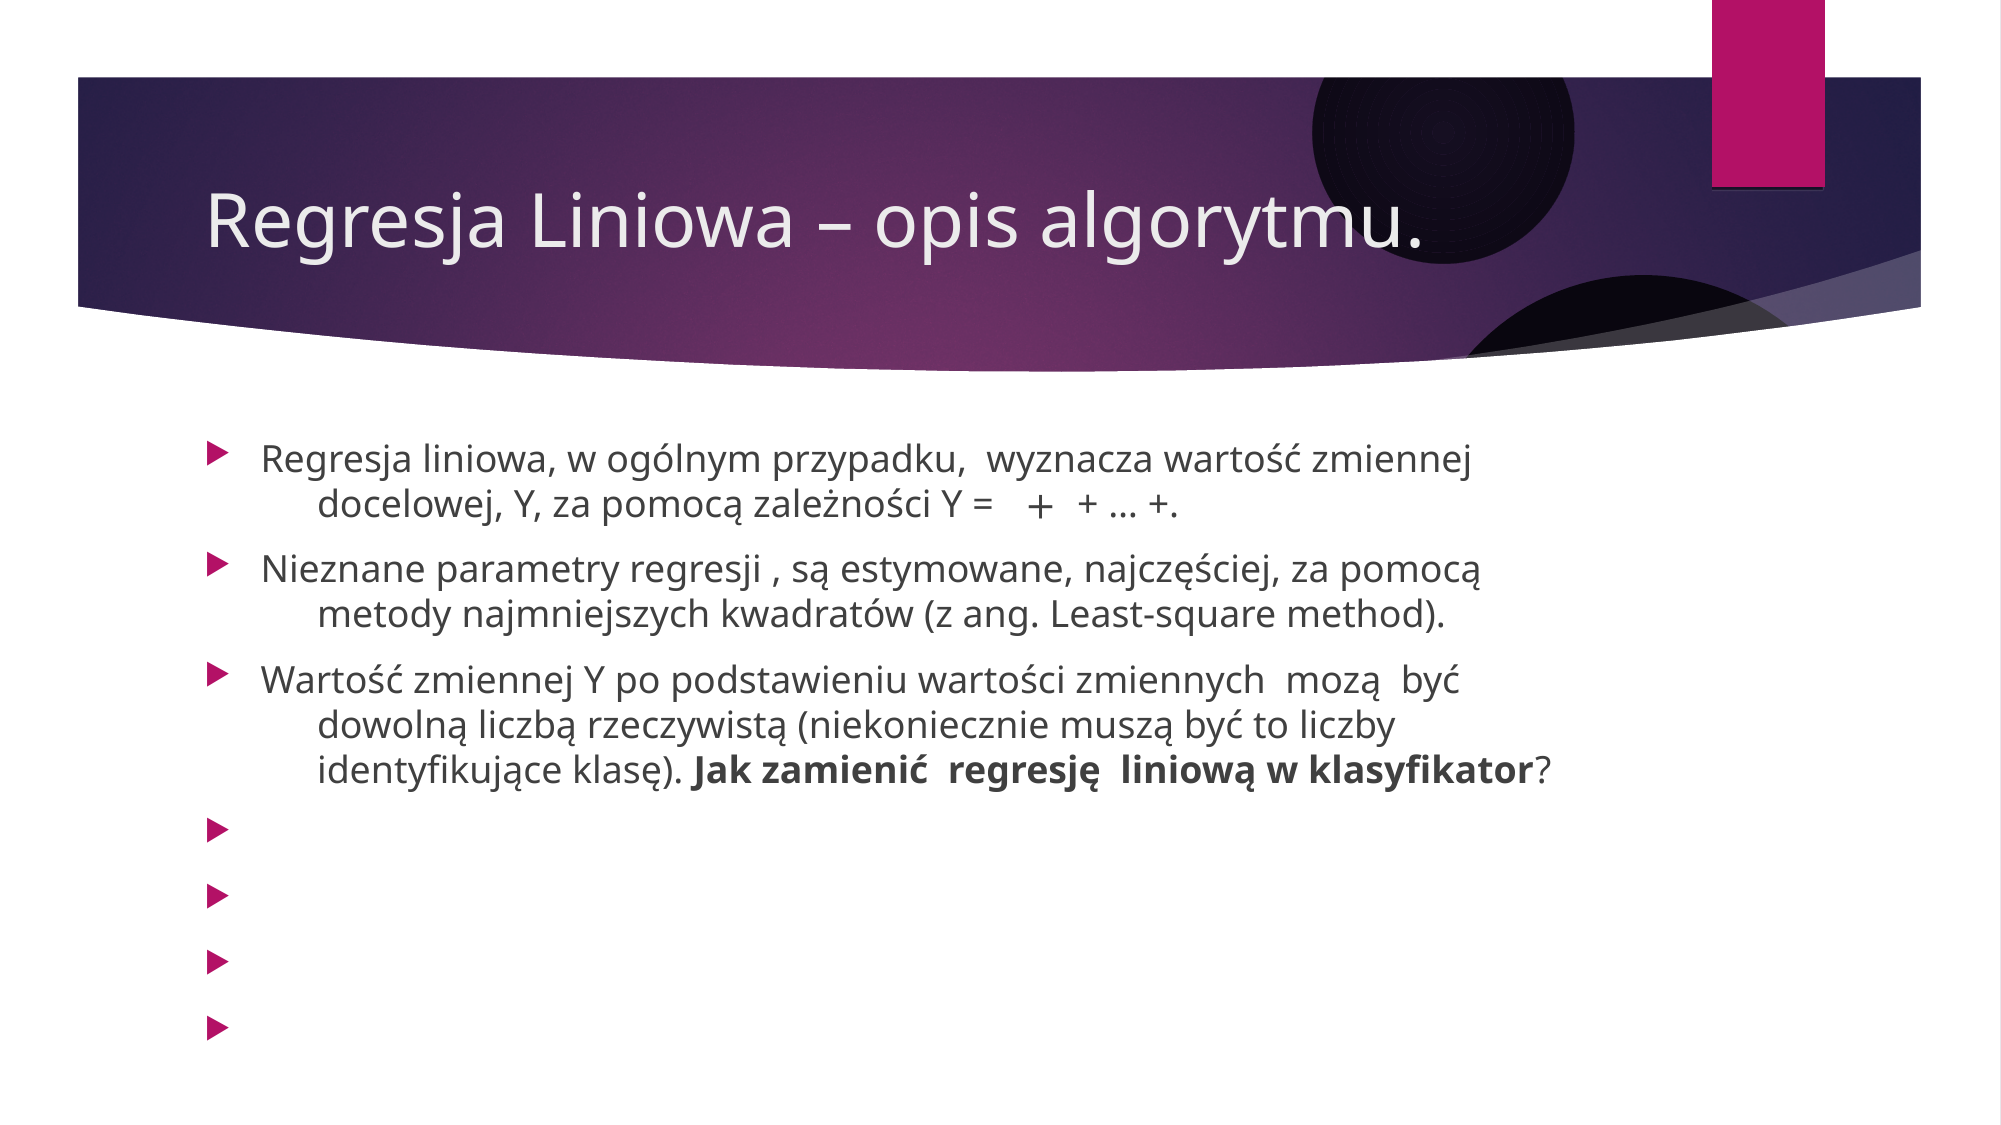

# Regresja Liniowa – opis algorytmu.
Regresja liniowa, w ogólnym przypadku, wyznacza wartość zmiennej docelowej, Y, za pomocą zależności Y = + + … +.
Nieznane parametry regresji , są estymowane, najczęściej, za pomocą metody najmniejszych kwadratów (z ang. Least-square method).
Wartość zmiennej Y po podstawieniu wartości zmiennych mozą być dowolną liczbą rzeczywistą (niekoniecznie muszą być to liczby identyfikujące klasę). Jak zamienić regresję liniową w klasyfikator?